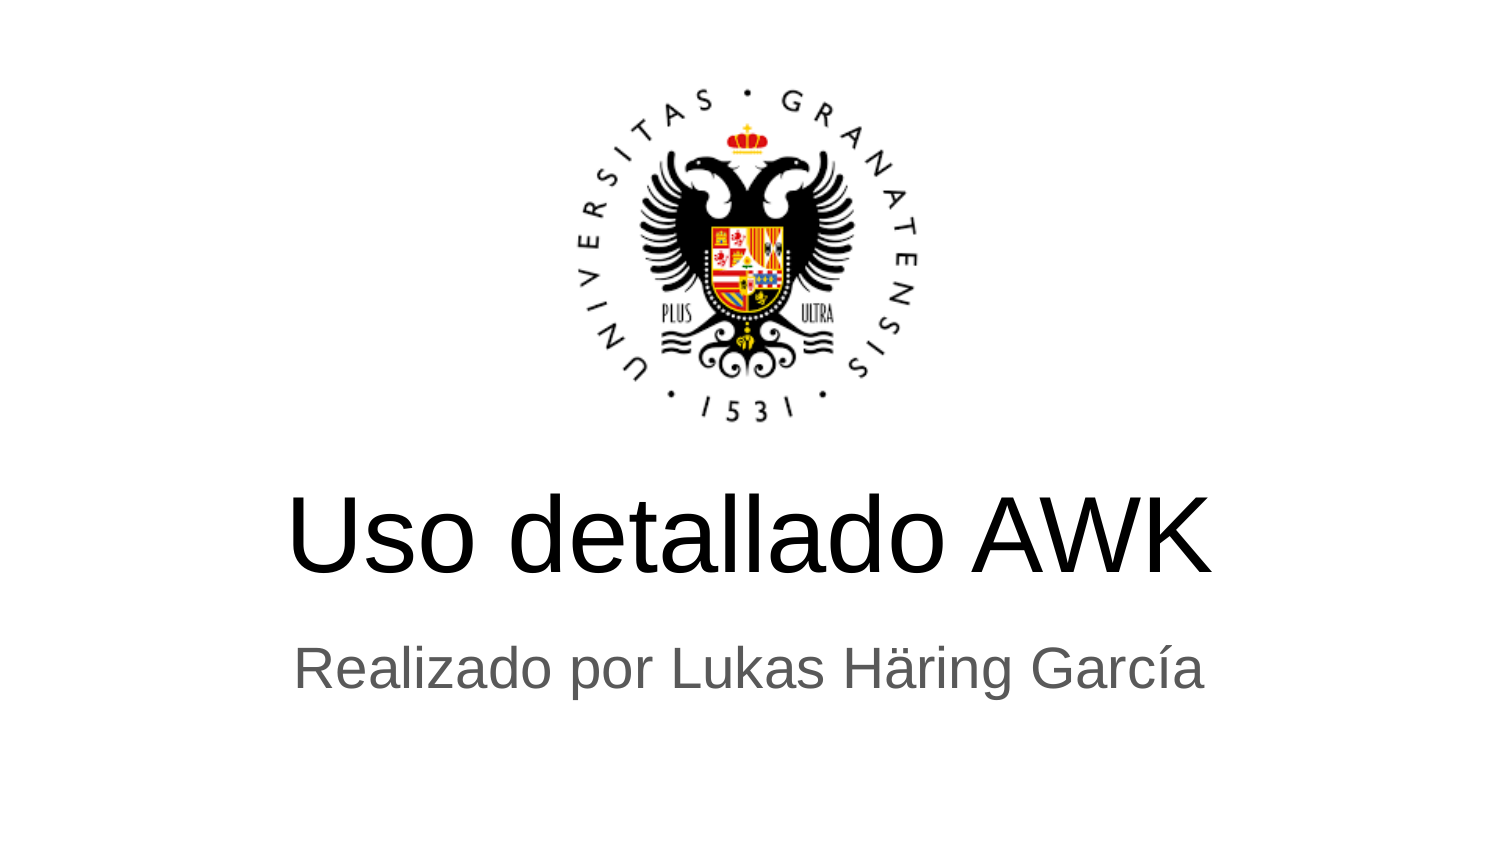

# Uso detallado AWK
Realizado por Lukas Häring García